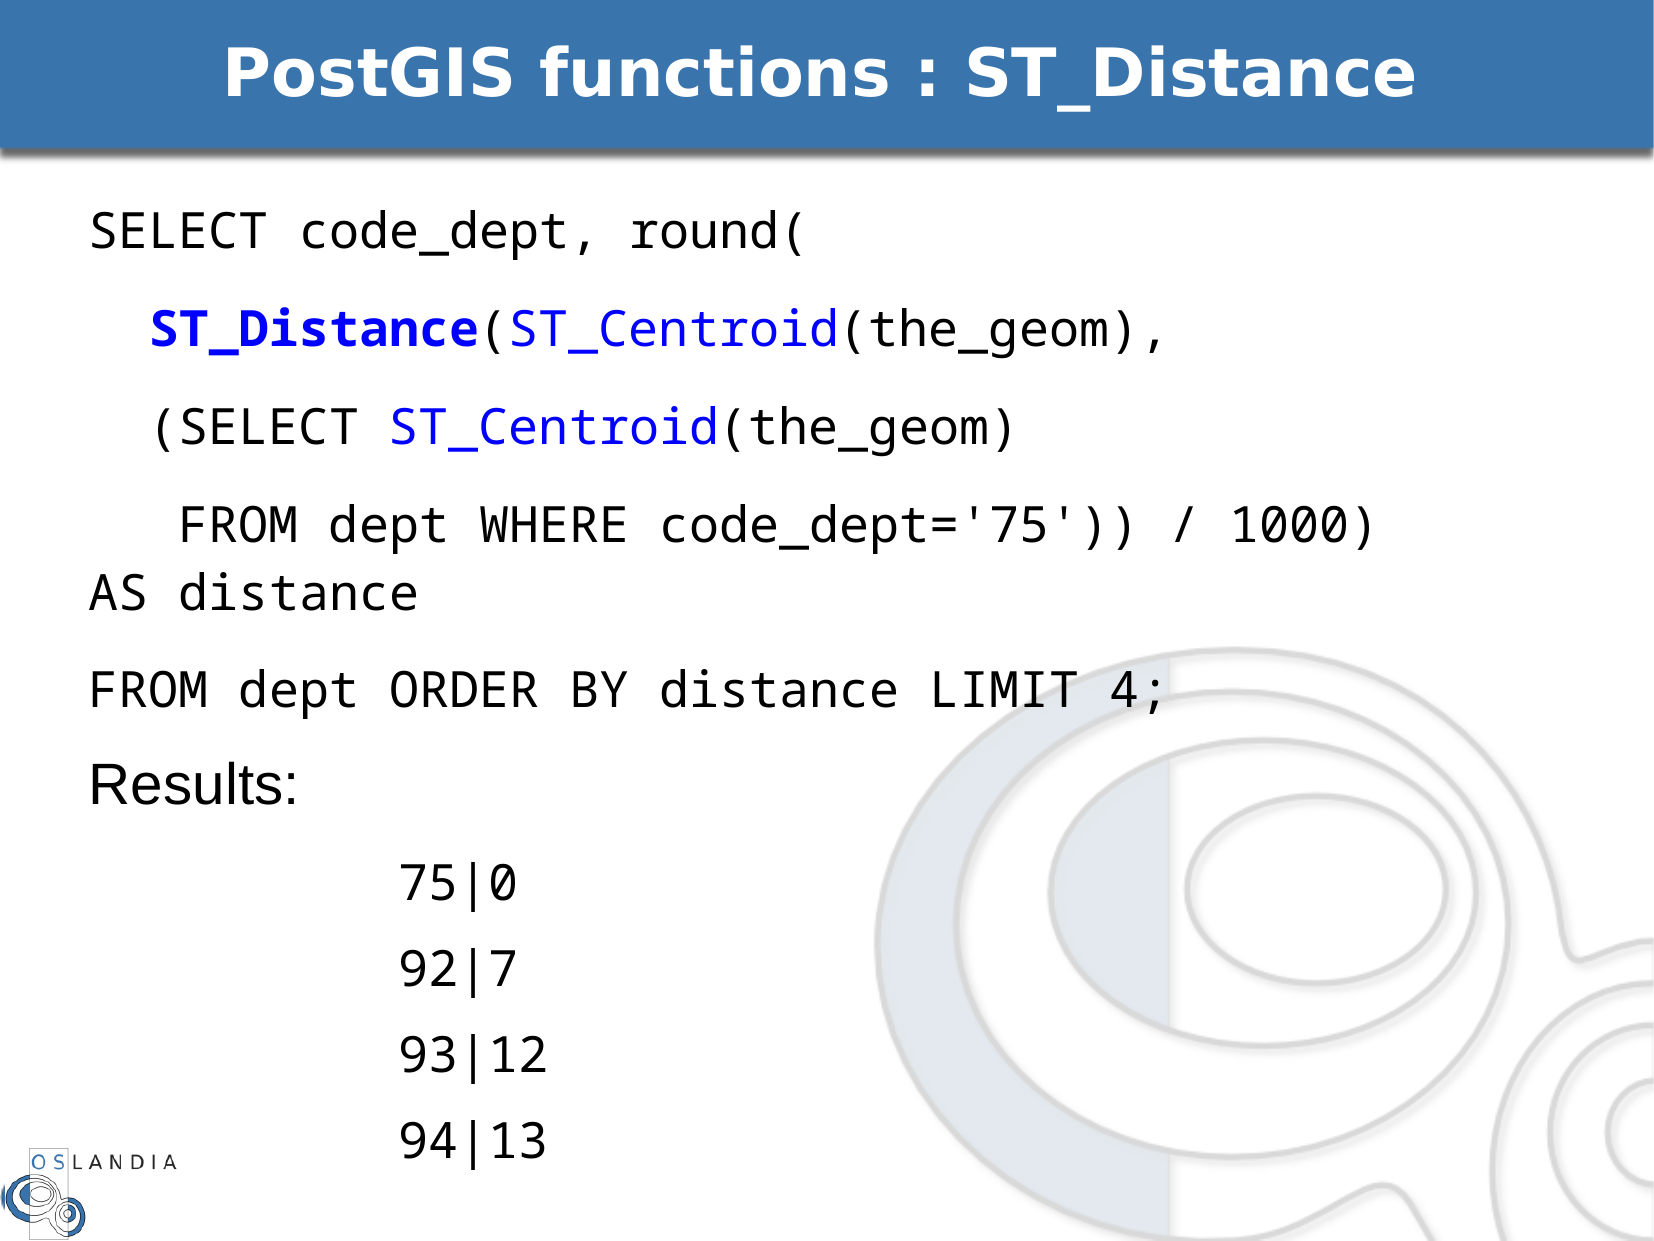

# PostGIS functions : ST_Distance
SELECT code_dept, round(
 ST_Distance(ST_Centroid(the_geom),
 (SELECT ST_Centroid(the_geom)
 FROM dept WHERE code_dept='75')) / 1000) AS distance
FROM dept ORDER BY distance LIMIT 4;
Results:
75|0
92|7
93|12
94|13